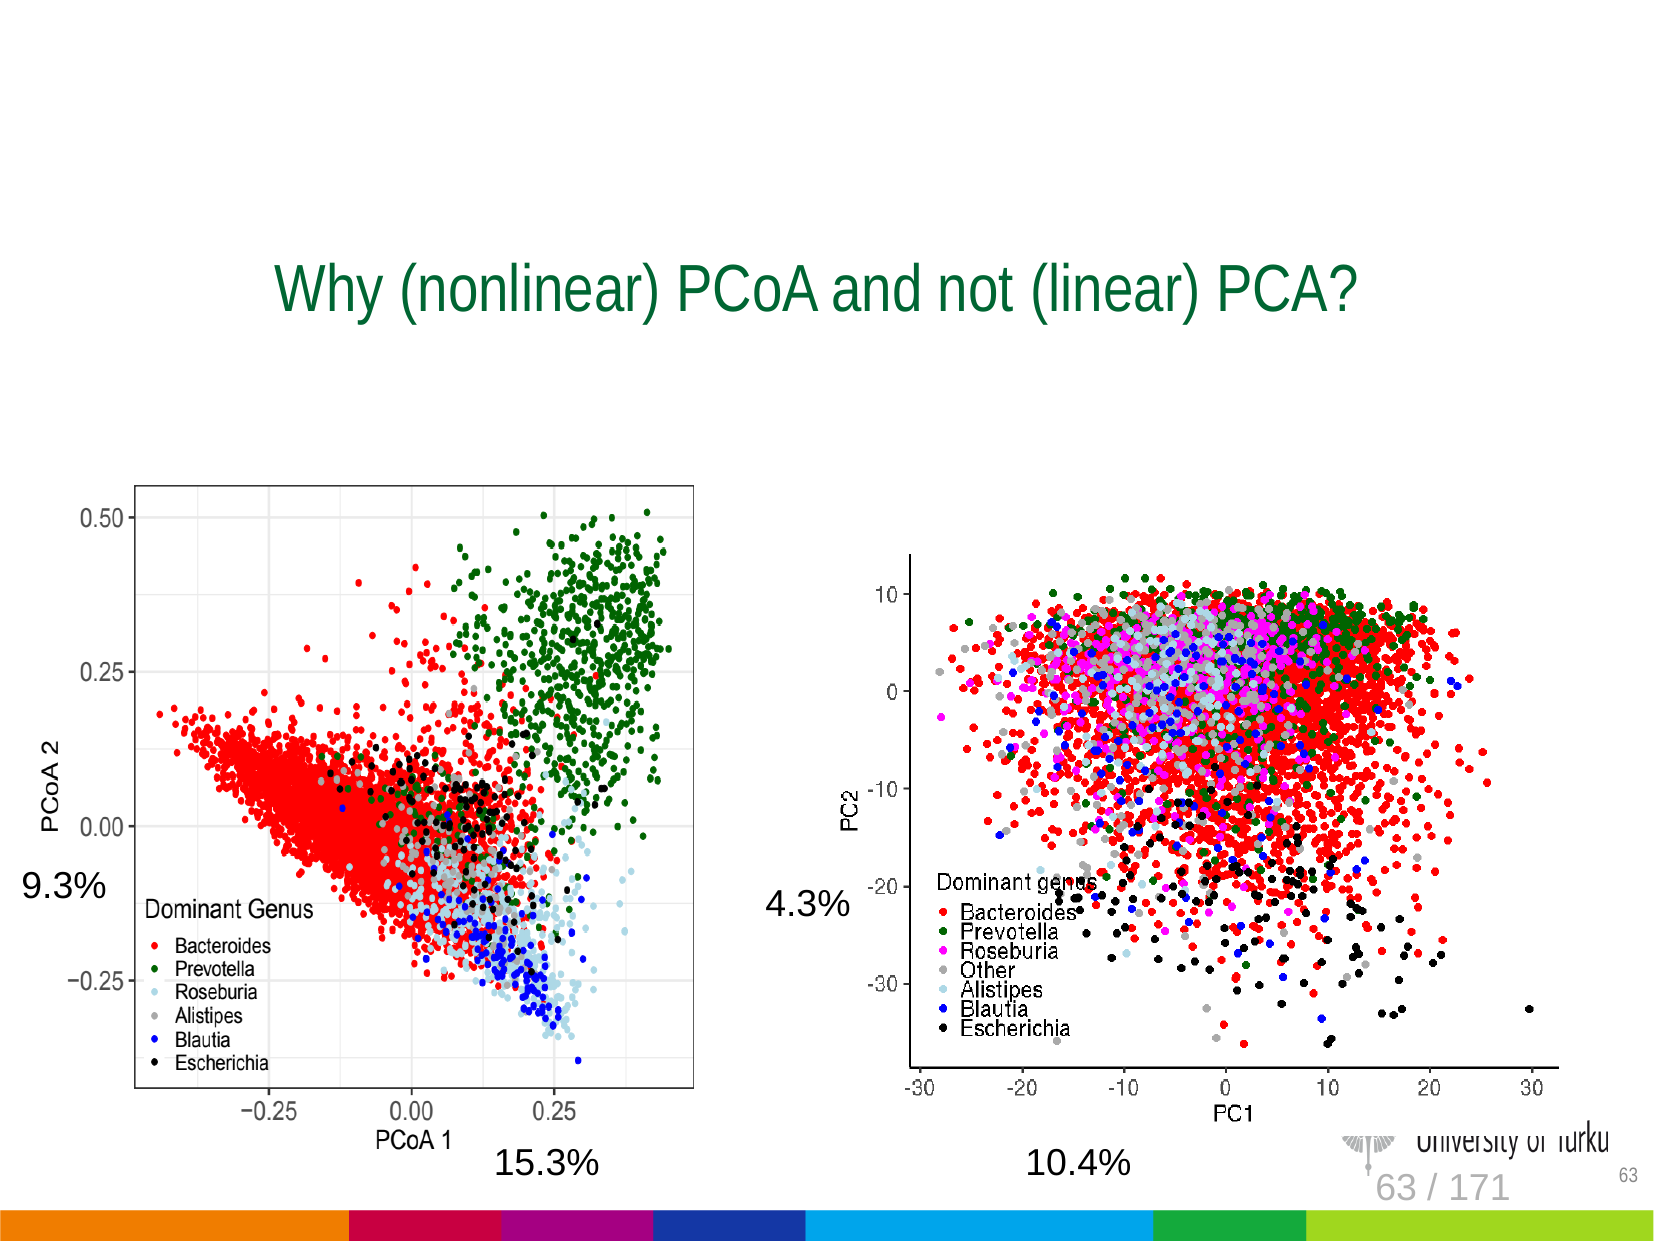

Why (nonlinear) PCoA and not (linear) PCA?
9.3%
4.3%
# 15.3%
10.4%
63